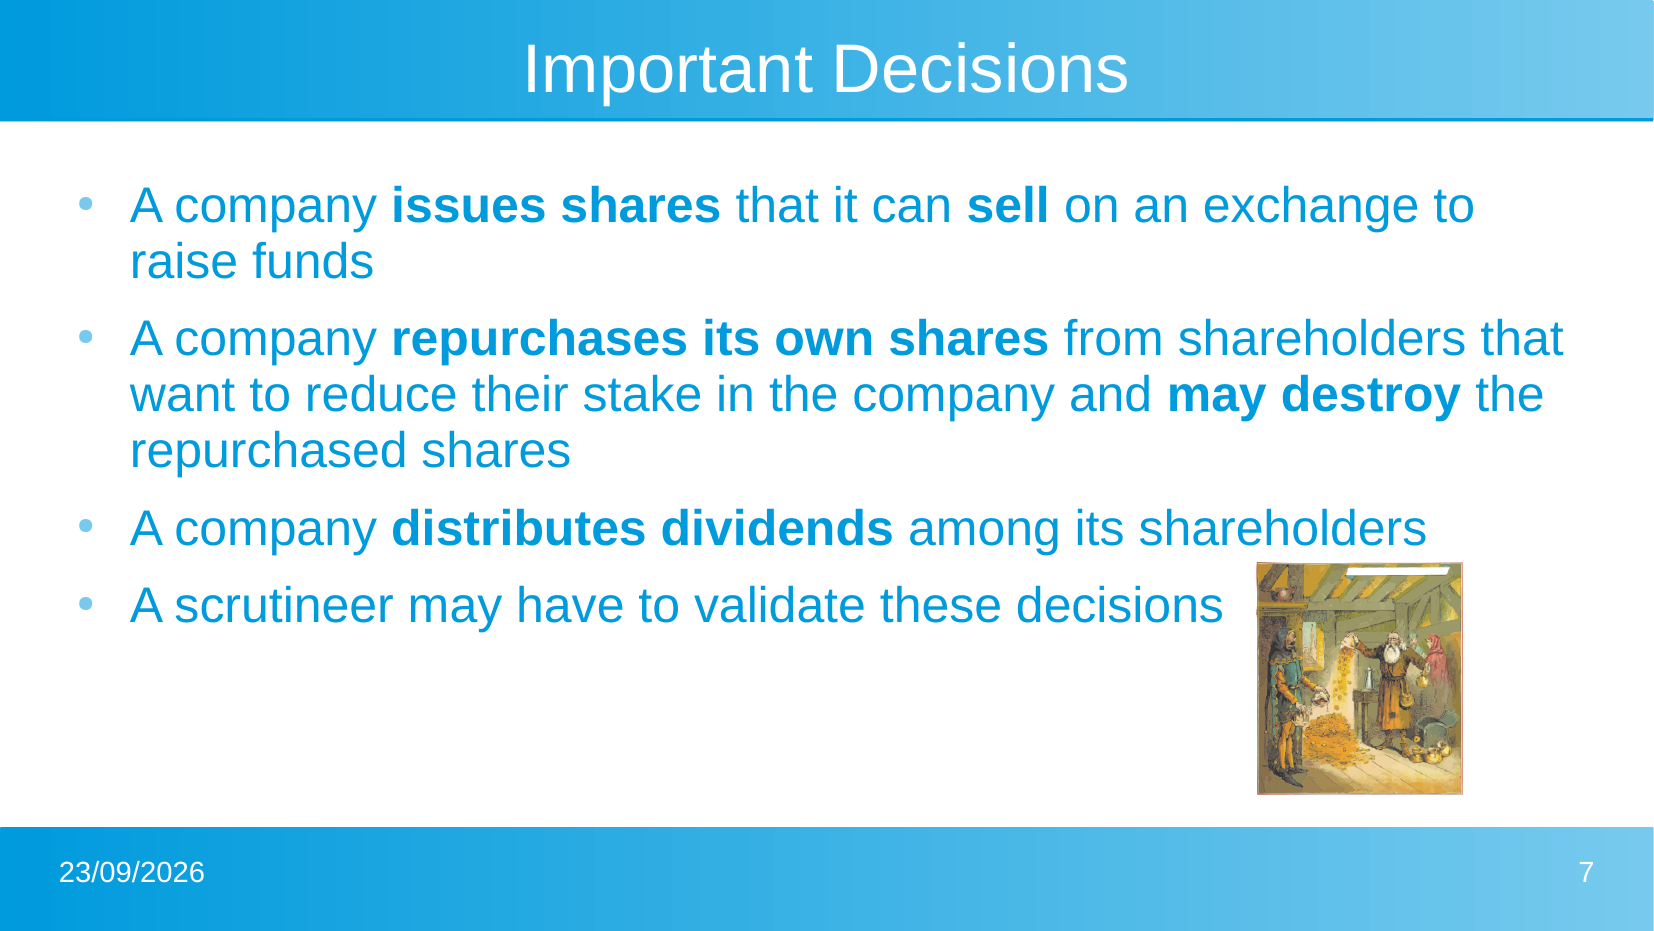

# Important Decisions
A company issues shares that it can sell on an exchange to raise funds
A company repurchases its own shares from shareholders that want to reduce their stake in the company and may destroy the repurchased shares
A company distributes dividends among its shareholders
A scrutineer may have to validate these decisions
7